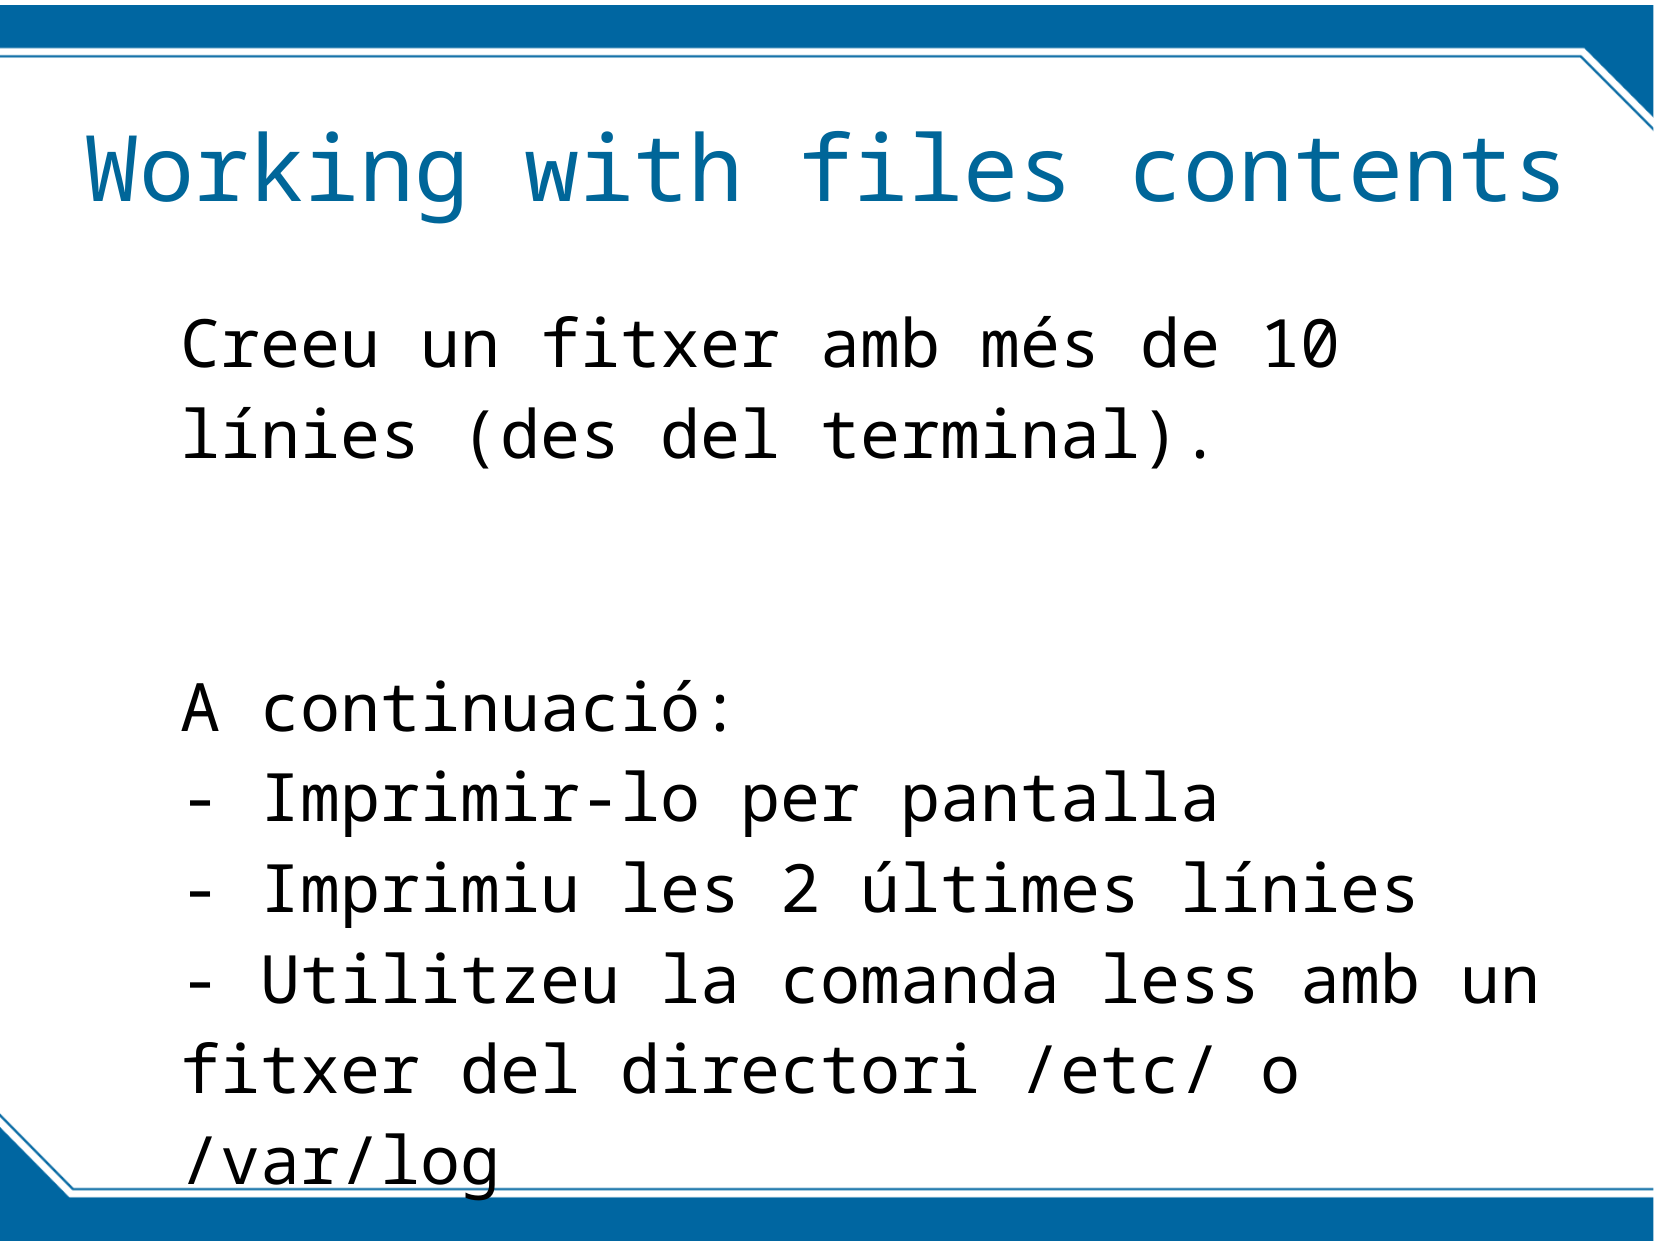

# Working with files contents
Creeu un fitxer amb més de 10 línies (des del terminal).
A continuació:
- Imprimir-lo per pantalla
- Imprimiu les 2 últimes línies
- Utilitzeu la comanda less amb un fitxer del directori /etc/ o /var/log